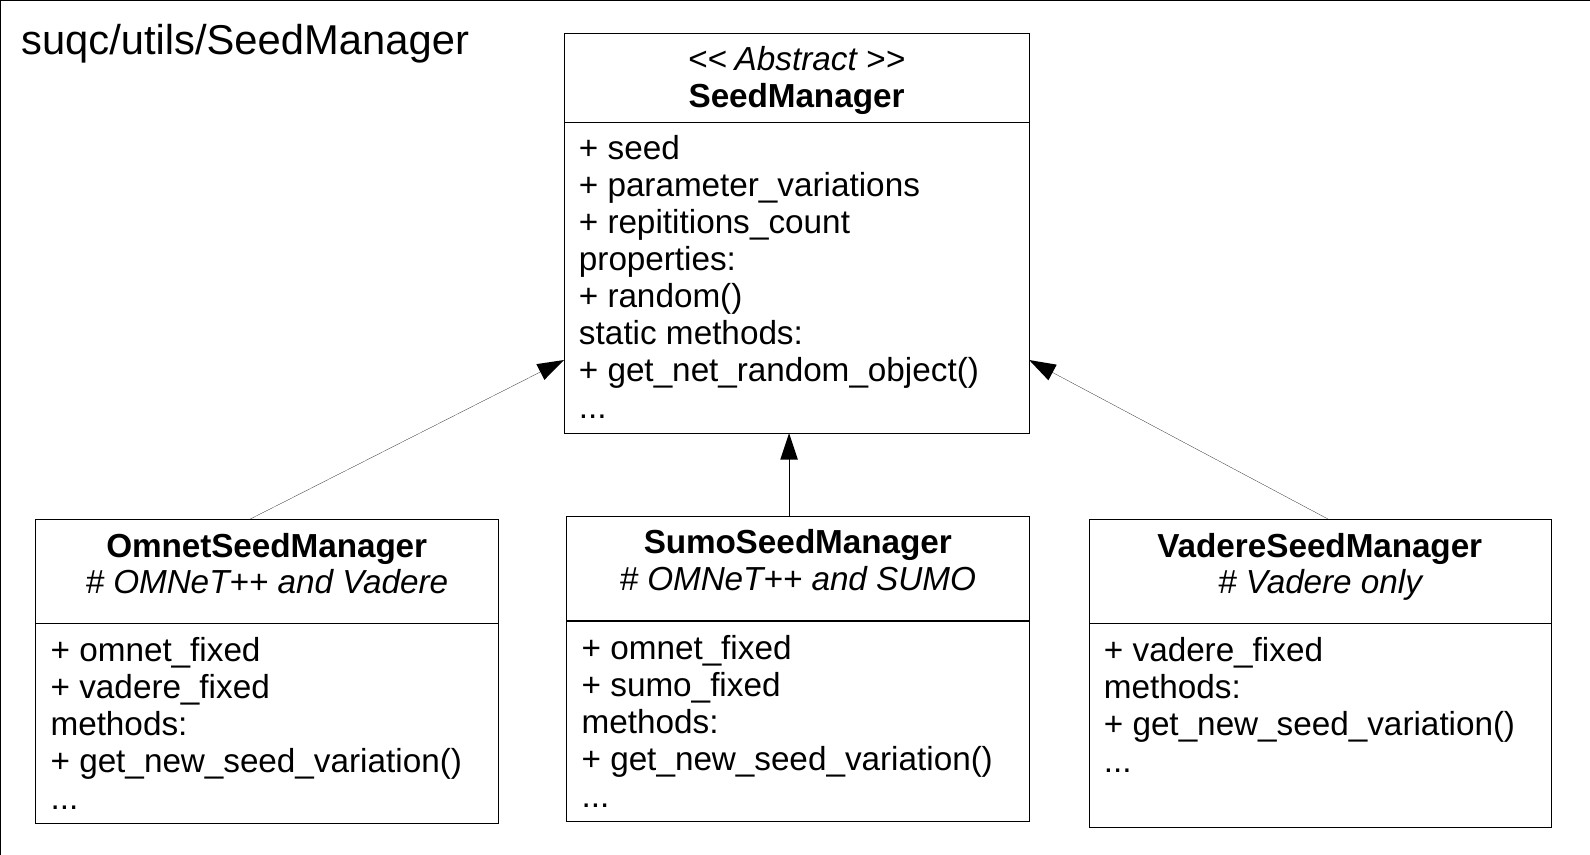

suqc/utils/SeedManager
<< Abstract >>
SeedManager
+ seed
+ parameter_variations
+ repititions_count
properties:
+ random()
static methods:
+ get_net_random_object()
...
SumoSeedManager
# OMNeT++ and SUMO
OmnetSeedManager
# OMNeT++ and Vadere
VadereSeedManager
# Vadere only
+ omnet_fixed
+ sumo_fixed
methods:
+ get_new_seed_variation()
...
+ omnet_fixed
+ vadere_fixed
methods:
+ get_new_seed_variation()
...
+ vadere_fixed
methods:
+ get_new_seed_variation()
...